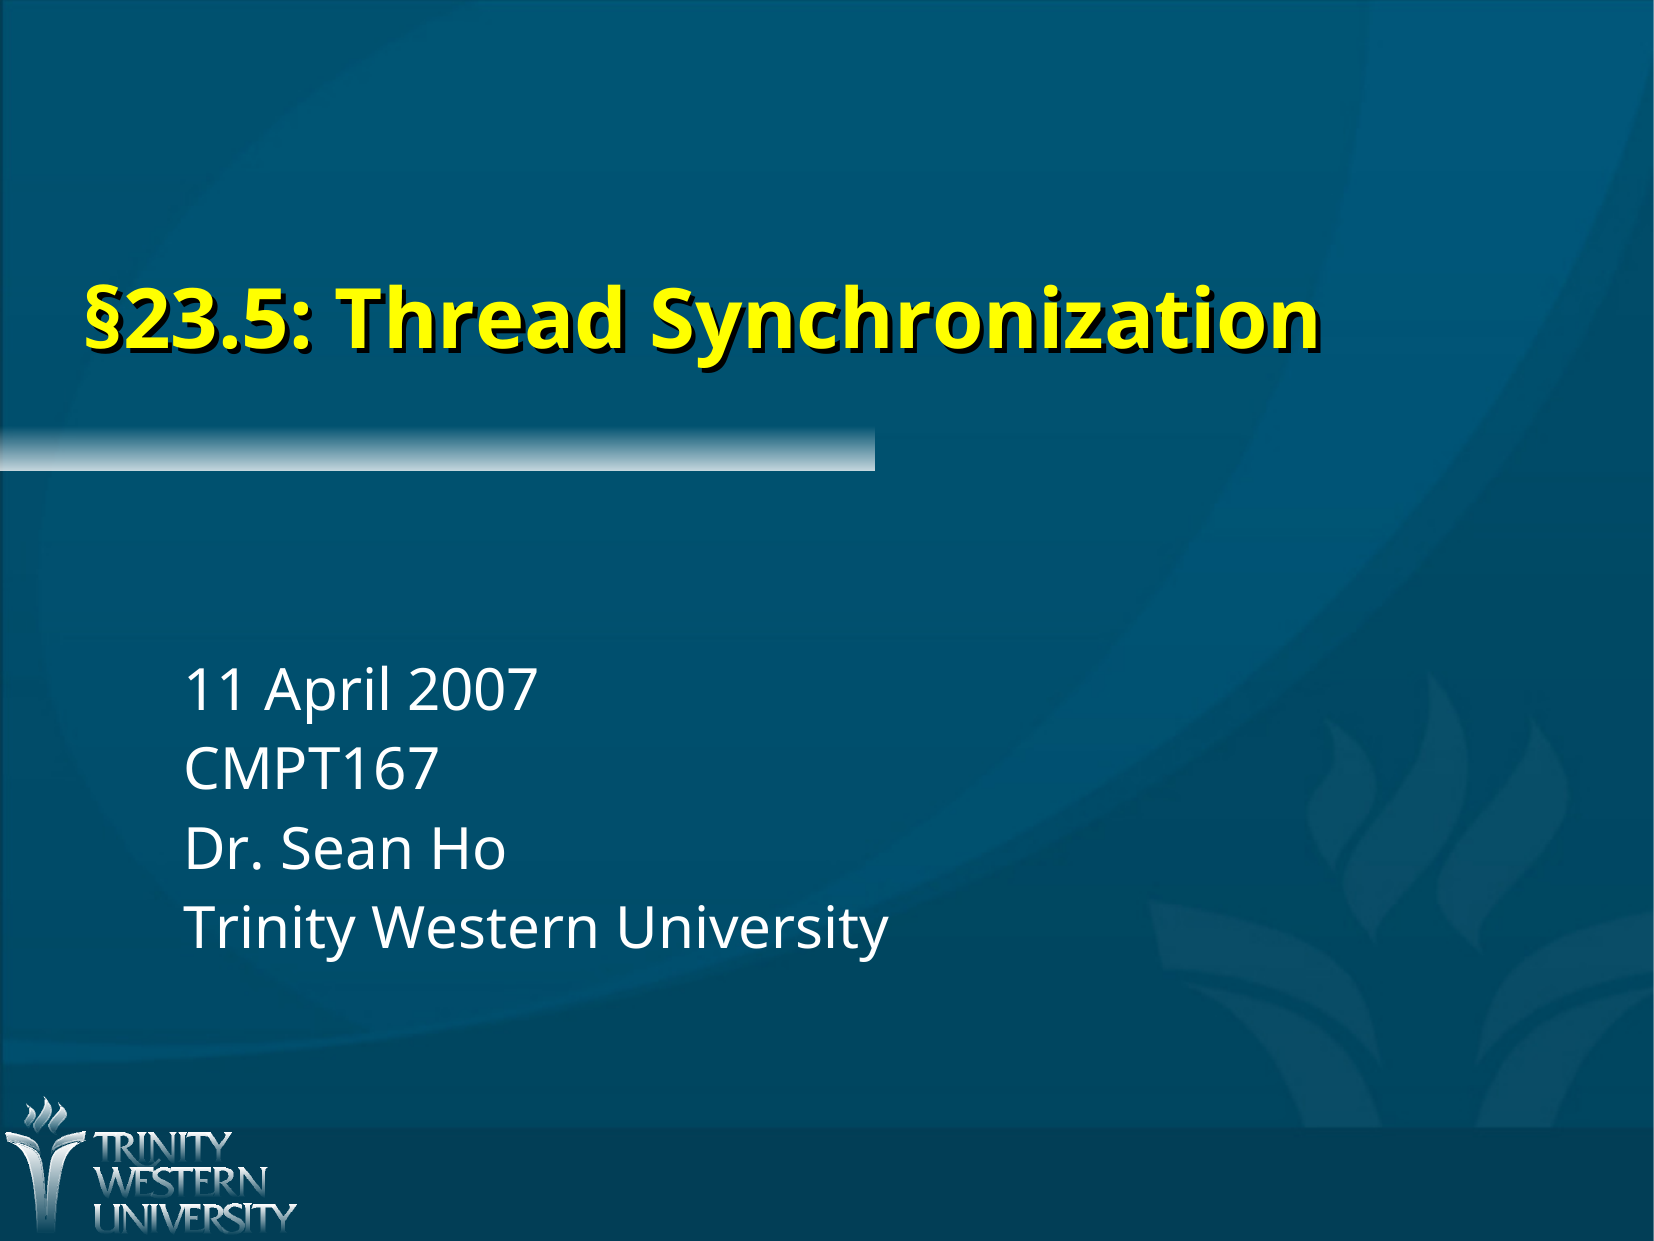

# §23.5: Thread Synchronization
11 April 2007
CMPT167
Dr. Sean Ho
Trinity Western University